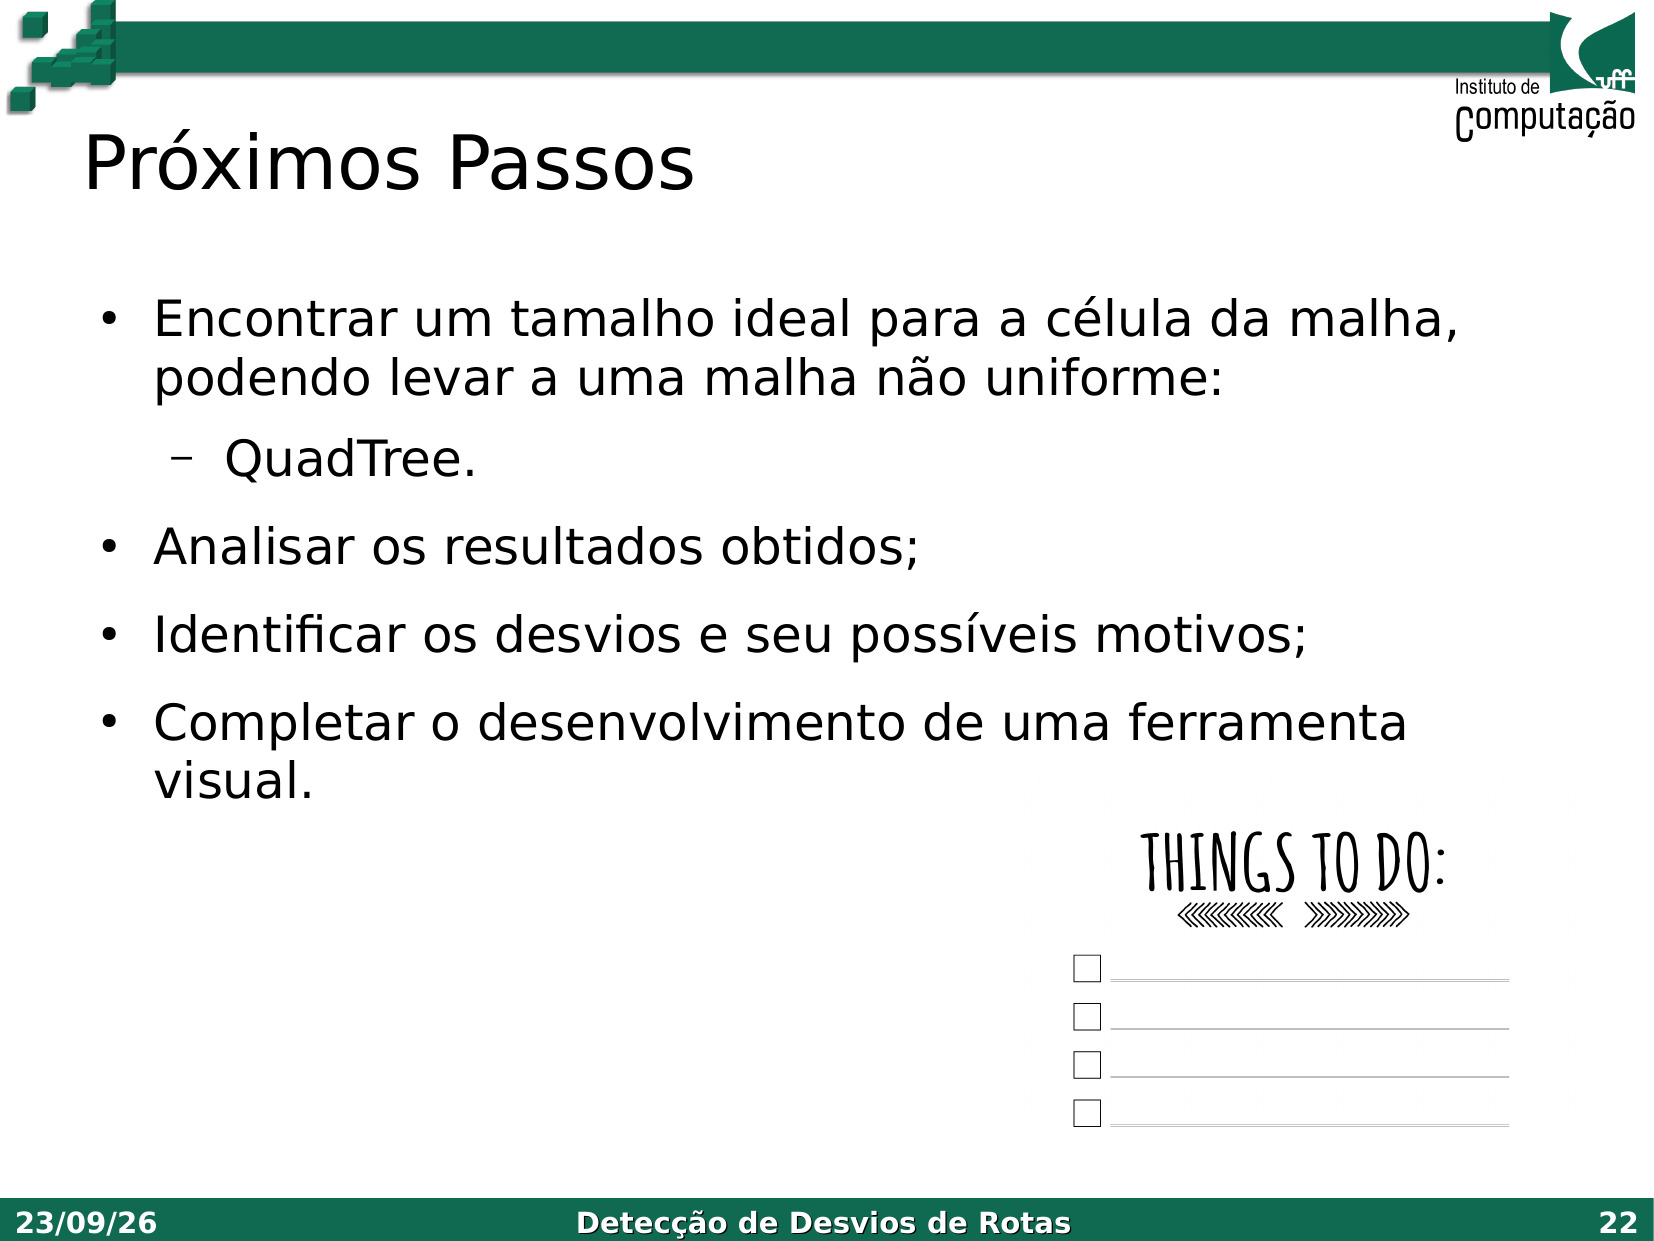

# Próximos Passos
Encontrar um tamalho ideal para a célula da malha, podendo levar a uma malha não uniforme:
QuadTree.
Analisar os resultados obtidos;
Identificar os desvios e seu possíveis motivos;
Completar o desenvolvimento de uma ferramenta visual.